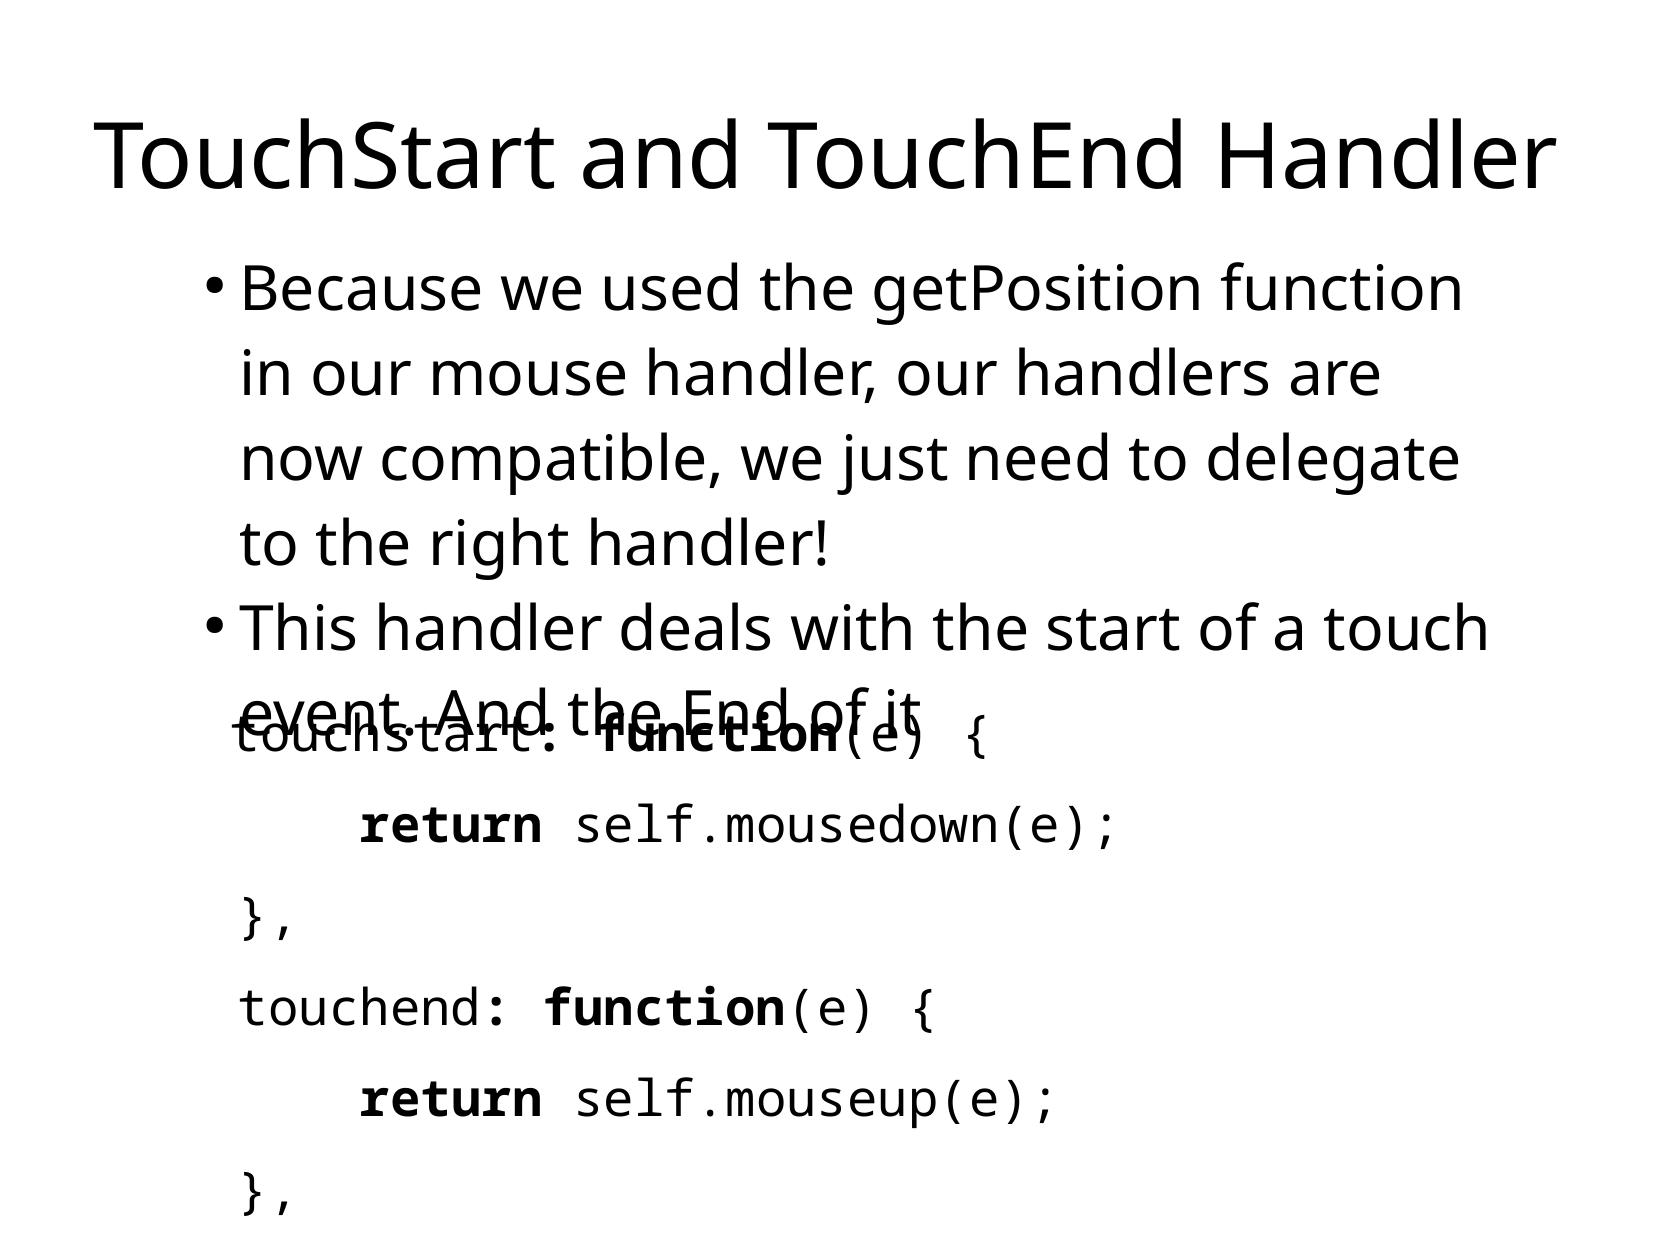

# TouchStart and TouchEnd Handler
Because we used the getPosition function in our mouse handler, our handlers are now compatible, we just need to delegate to the right handler!
This handler deals with the start of a touch event. And the End of it
 touchstart: function(e) {
     return self.mousedown(e);
 },
 touchend: function(e) {
        return self.mouseup(e);
 },